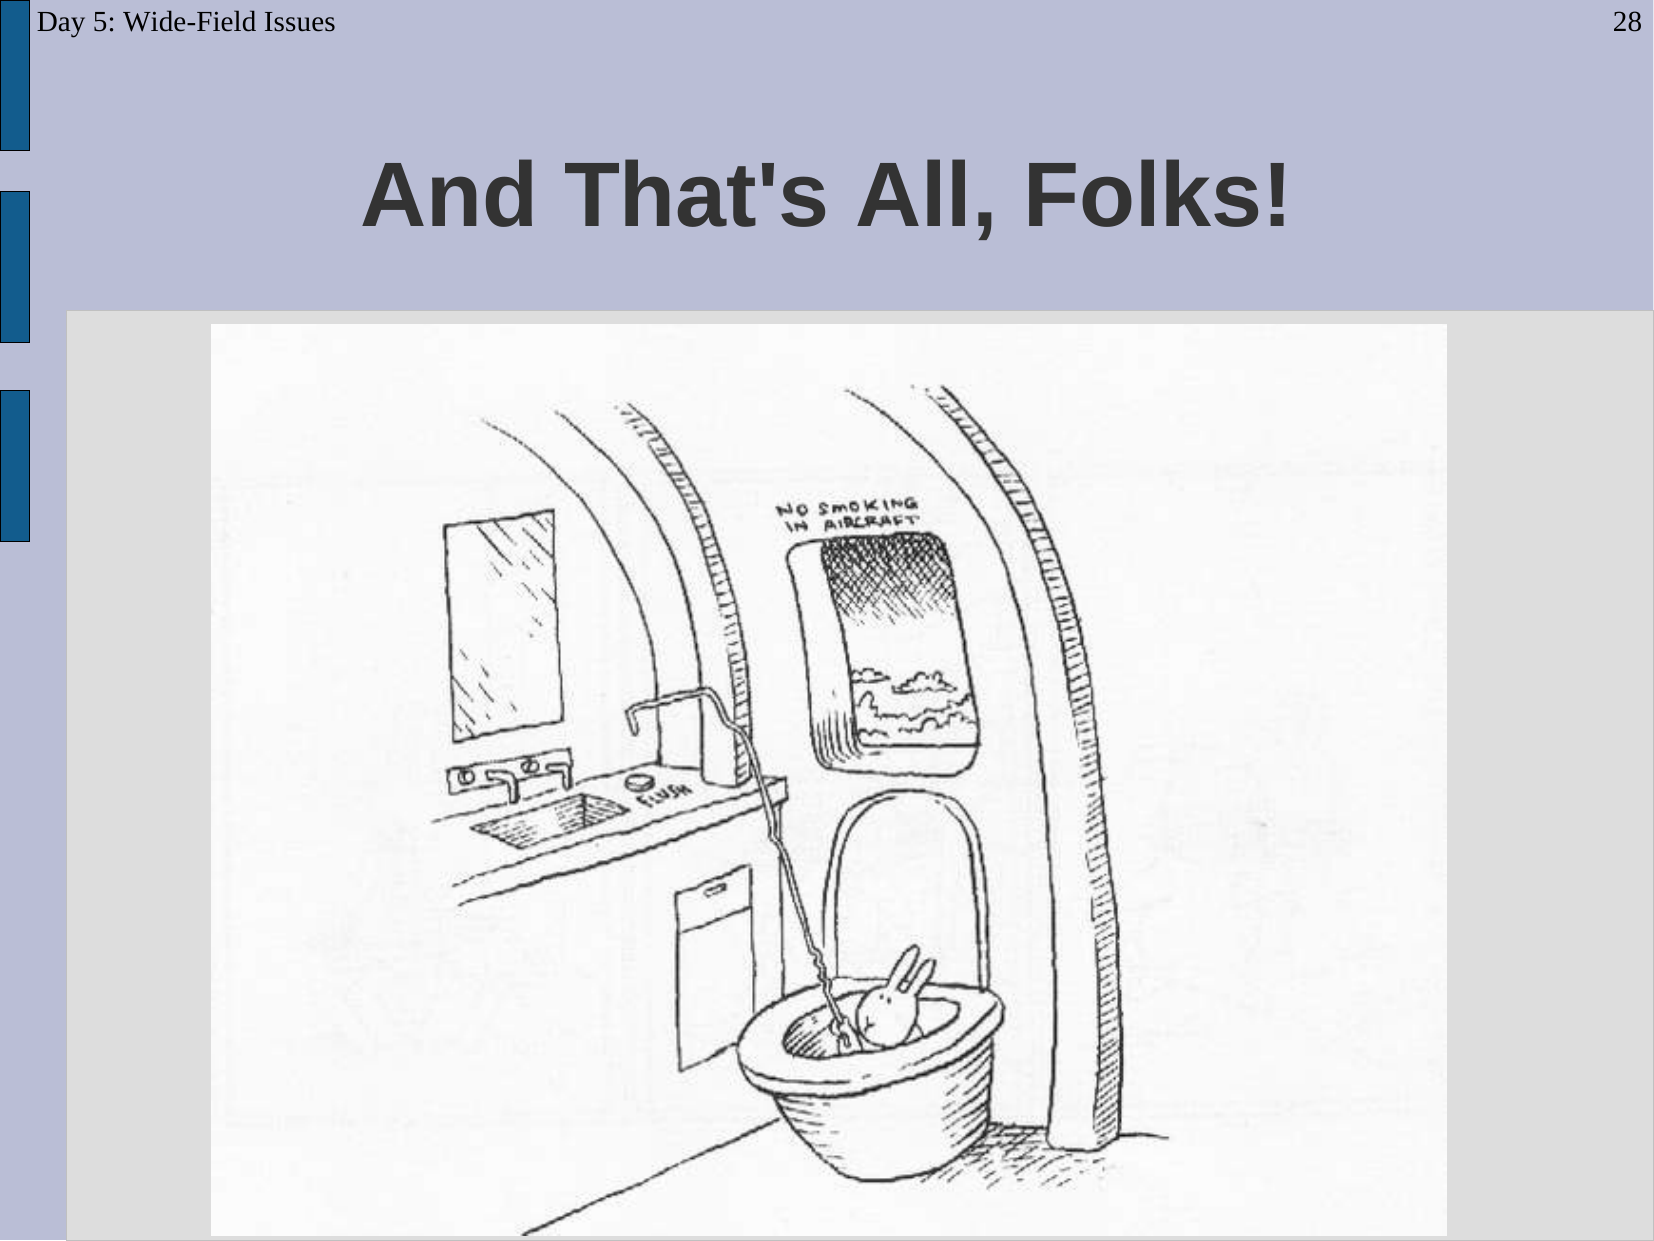

Day 5: Wide-Field Issues
28
# And That's All, Folks!